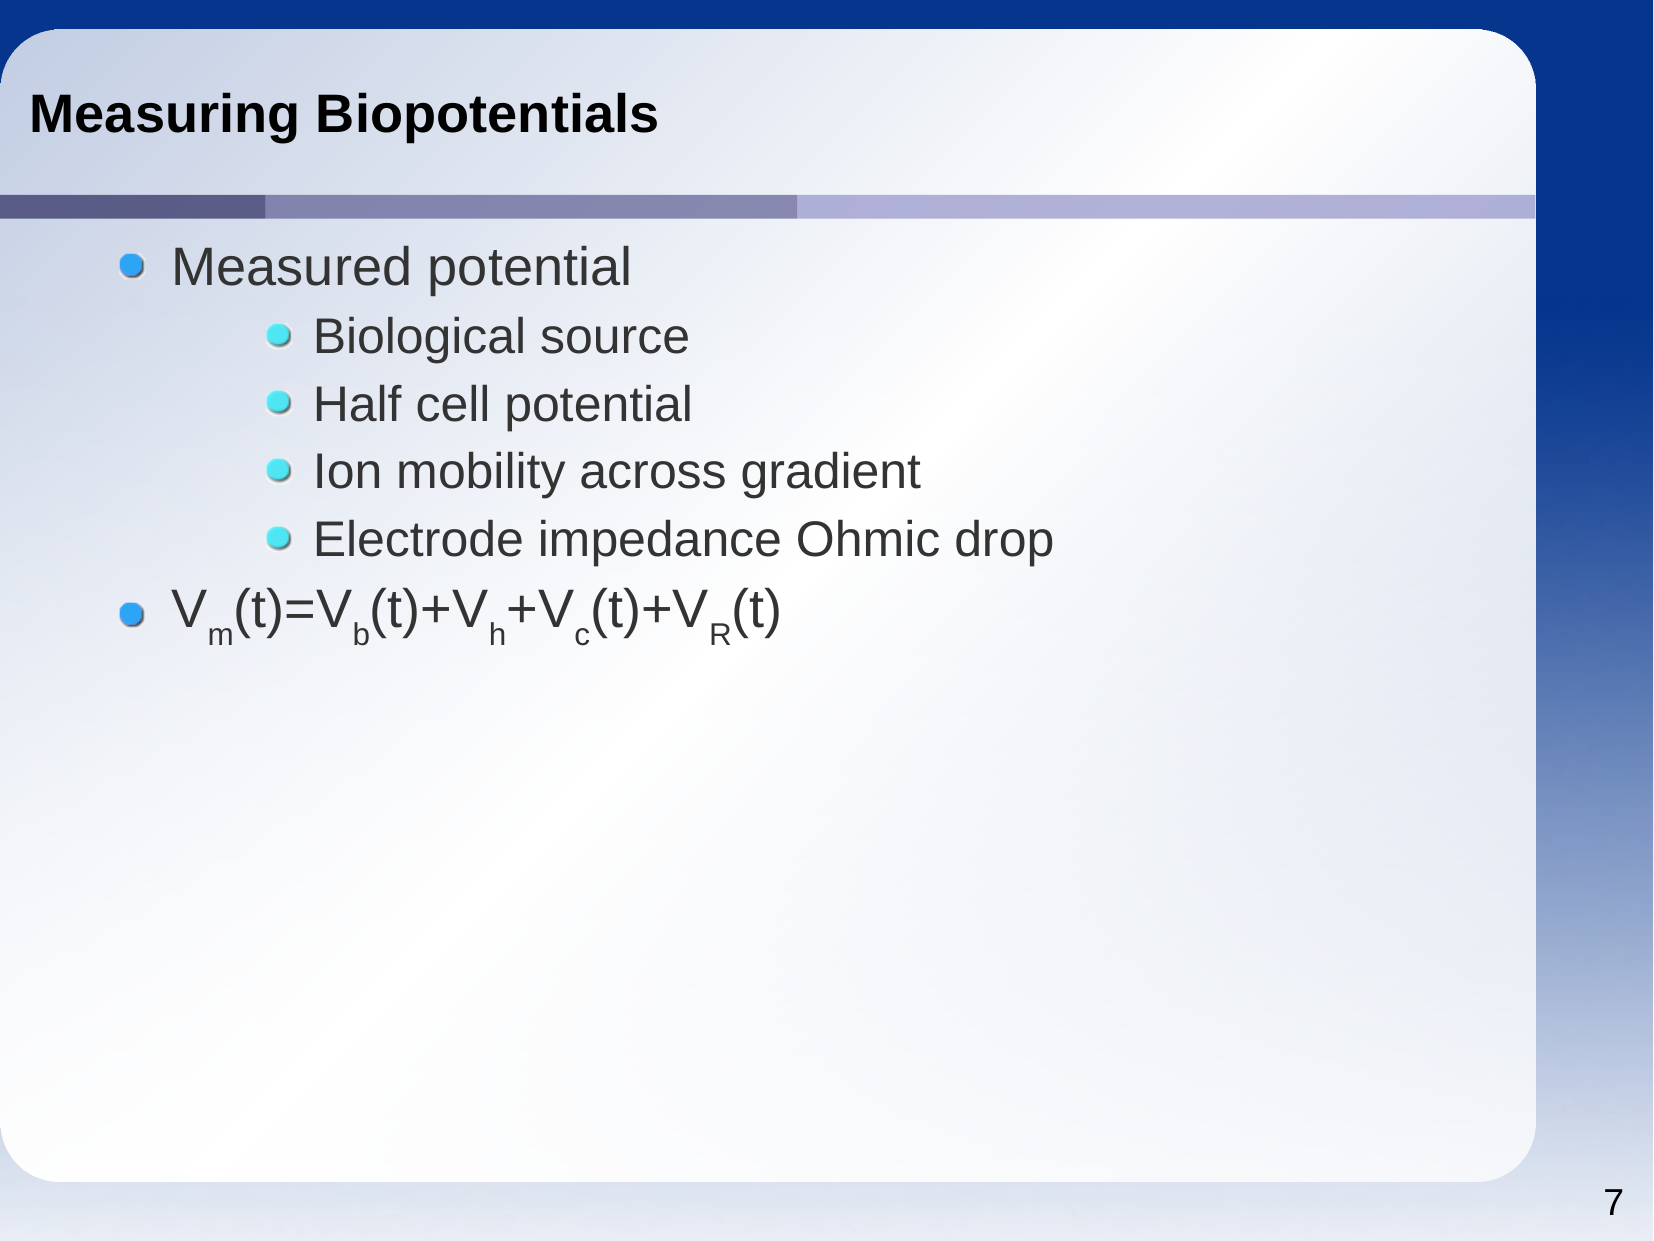

# Measuring Biopotentials
Measured potential
Biological source
Half cell potential
Ion mobility across gradient
Electrode impedance Ohmic drop
Vm(t)=Vb(t)+Vh+Vc(t)+VR(t)
7